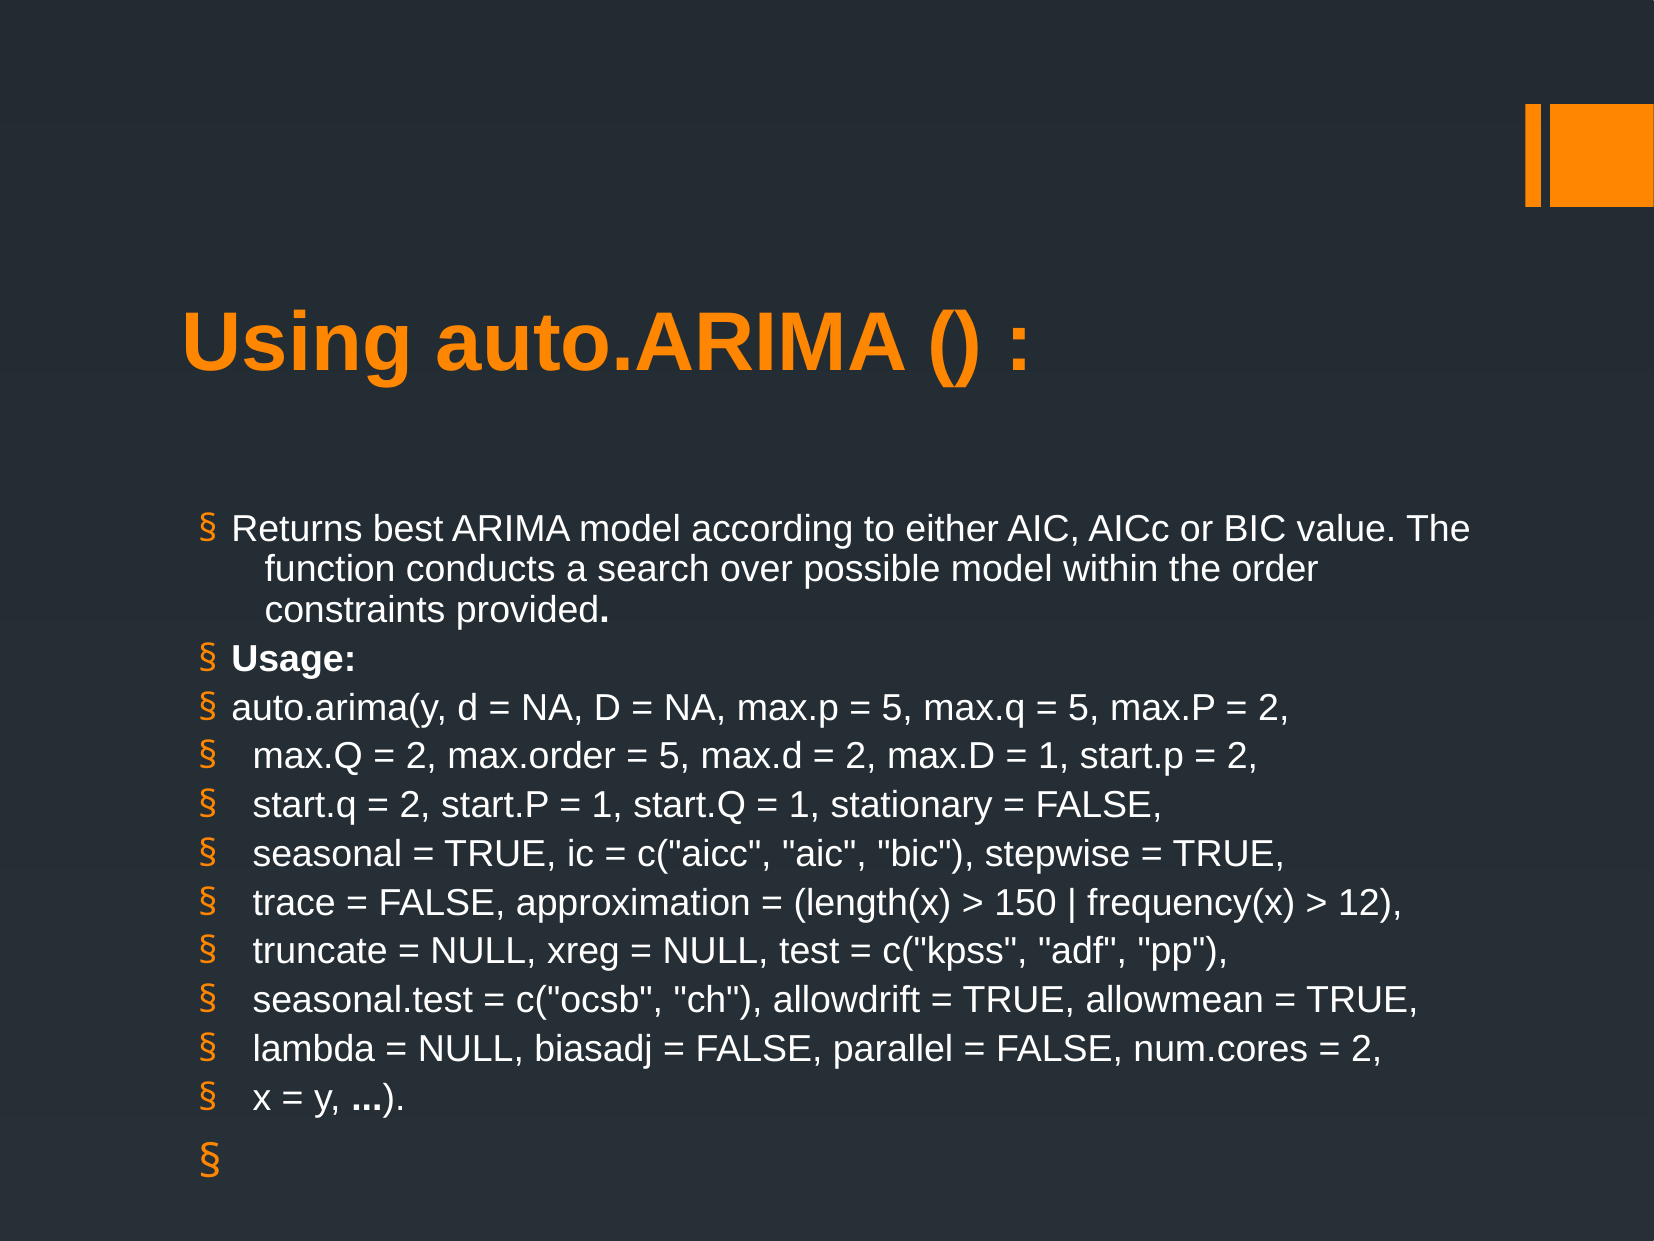

# Using auto.ARIMA () :
Returns best ARIMA model according to either AIC, AICc or BIC value. The function conducts a search over possible model within the order constraints provided.
Usage:
auto.arima(y, d = NA, D = NA, max.p = 5, max.q = 5, max.P = 2,
 max.Q = 2, max.order = 5, max.d = 2, max.D = 1, start.p = 2,
 start.q = 2, start.P = 1, start.Q = 1, stationary = FALSE,
 seasonal = TRUE, ic = c("aicc", "aic", "bic"), stepwise = TRUE,
 trace = FALSE, approximation = (length(x) > 150 | frequency(x) > 12),
 truncate = NULL, xreg = NULL, test = c("kpss", "adf", "pp"),
 seasonal.test = c("ocsb", "ch"), allowdrift = TRUE, allowmean = TRUE,
 lambda = NULL, biasadj = FALSE, parallel = FALSE, num.cores = 2,
 x = y, ...).